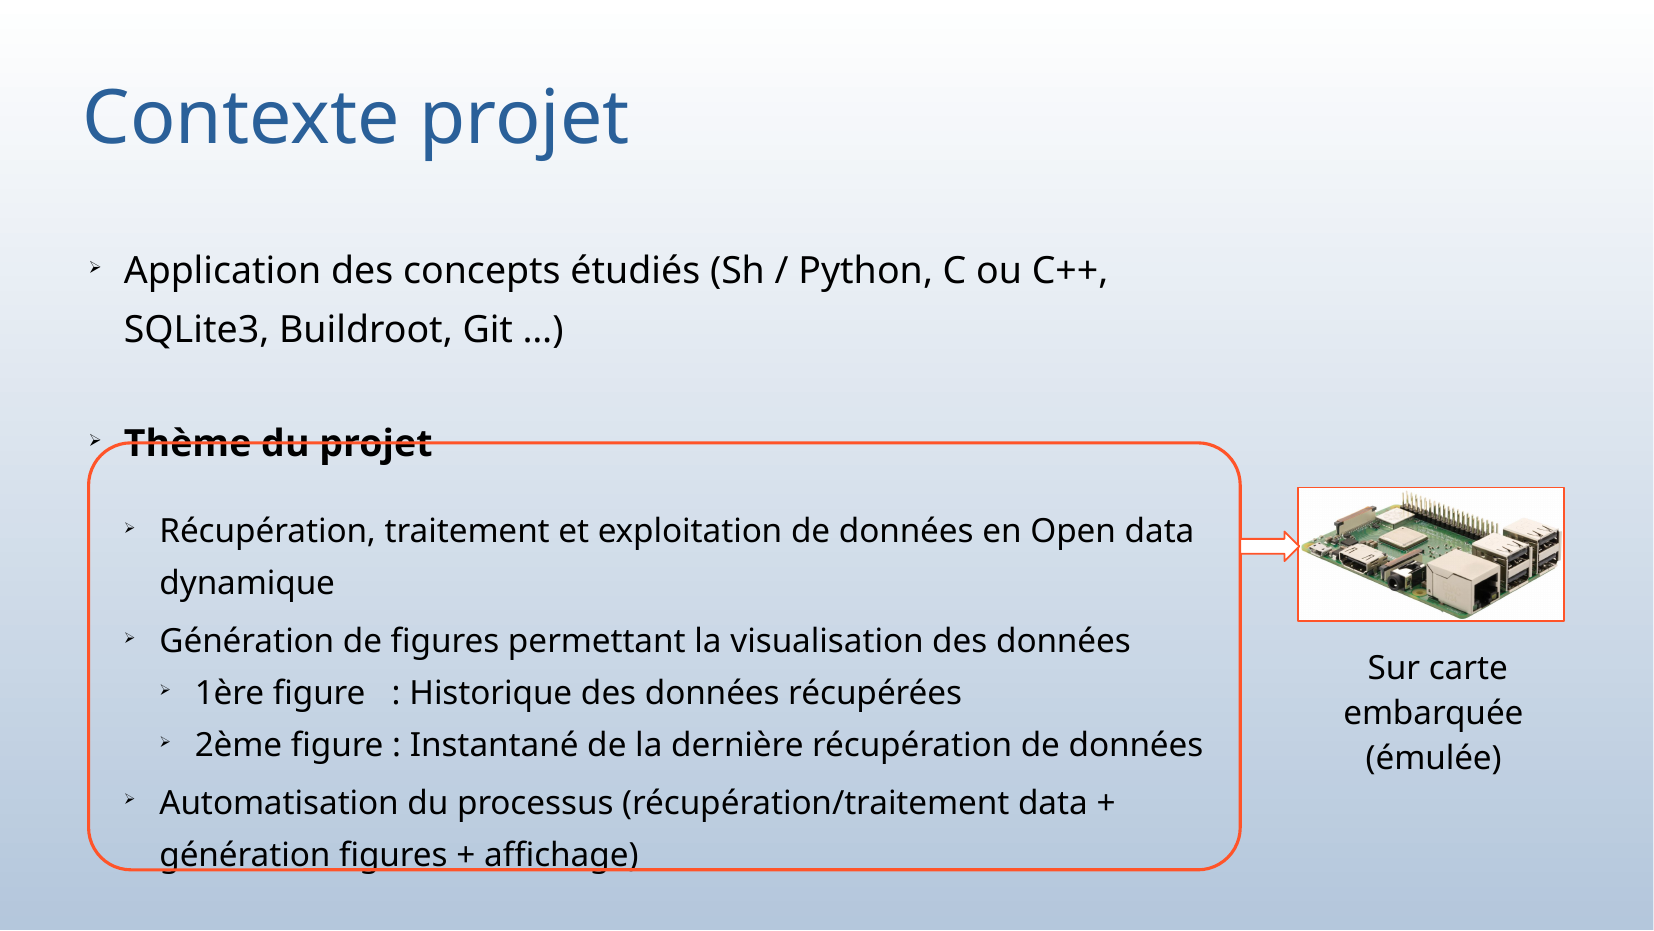

# Contexte projet
Application des concepts étudiés (Sh / Python, C ou C++, SQLite3, Buildroot, Git …)
Thème du projet
Récupération, traitement et exploitation de données en Open data dynamique
Génération de figures permettant la visualisation des données
1ère figure  : Historique des données récupérées
2ème figure : Instantané de la dernière récupération de données
Automatisation du processus (récupération/traitement data + génération figures + affichage)
Sur carte embarquée
(émulée)